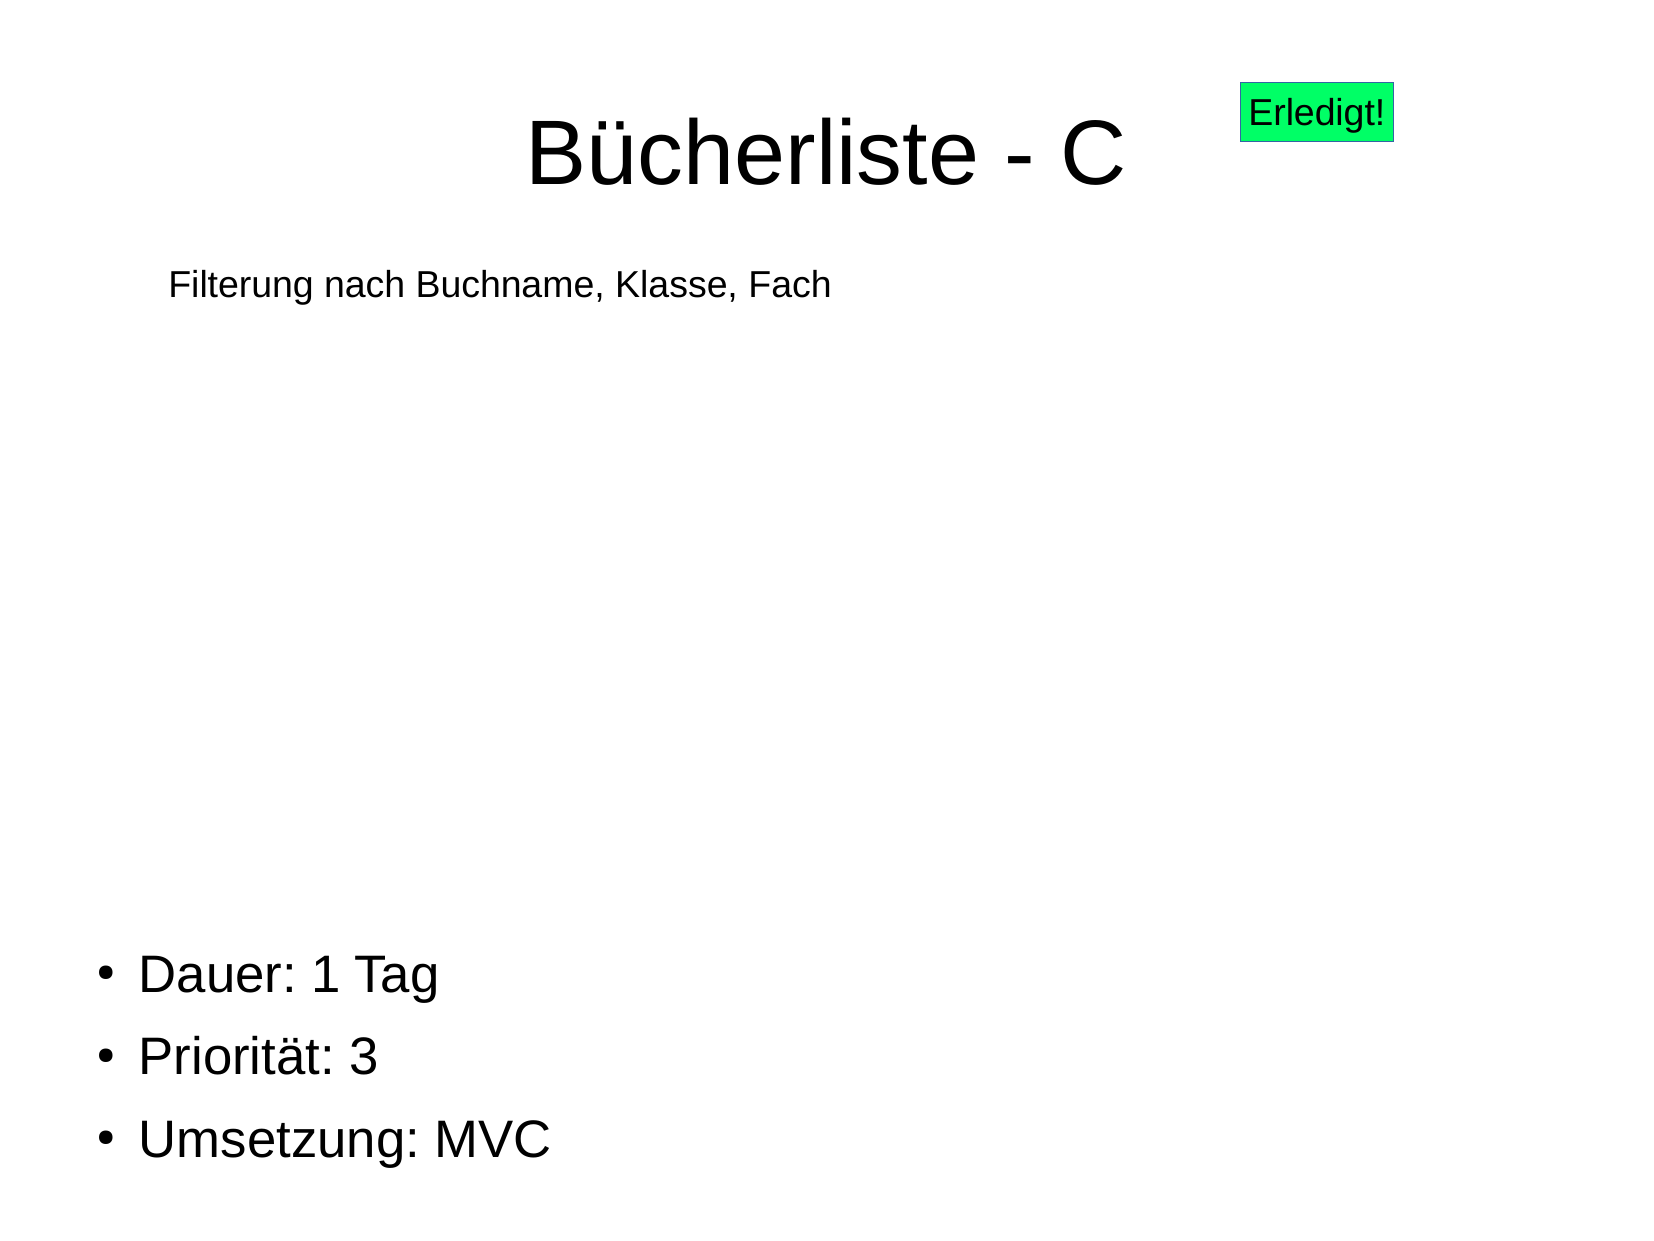

# Bücherliste - C
Erledigt!
Filterung nach Buchname, Klasse, Fach
Dauer: 1 Tag
Priorität: 3
Umsetzung: MVC